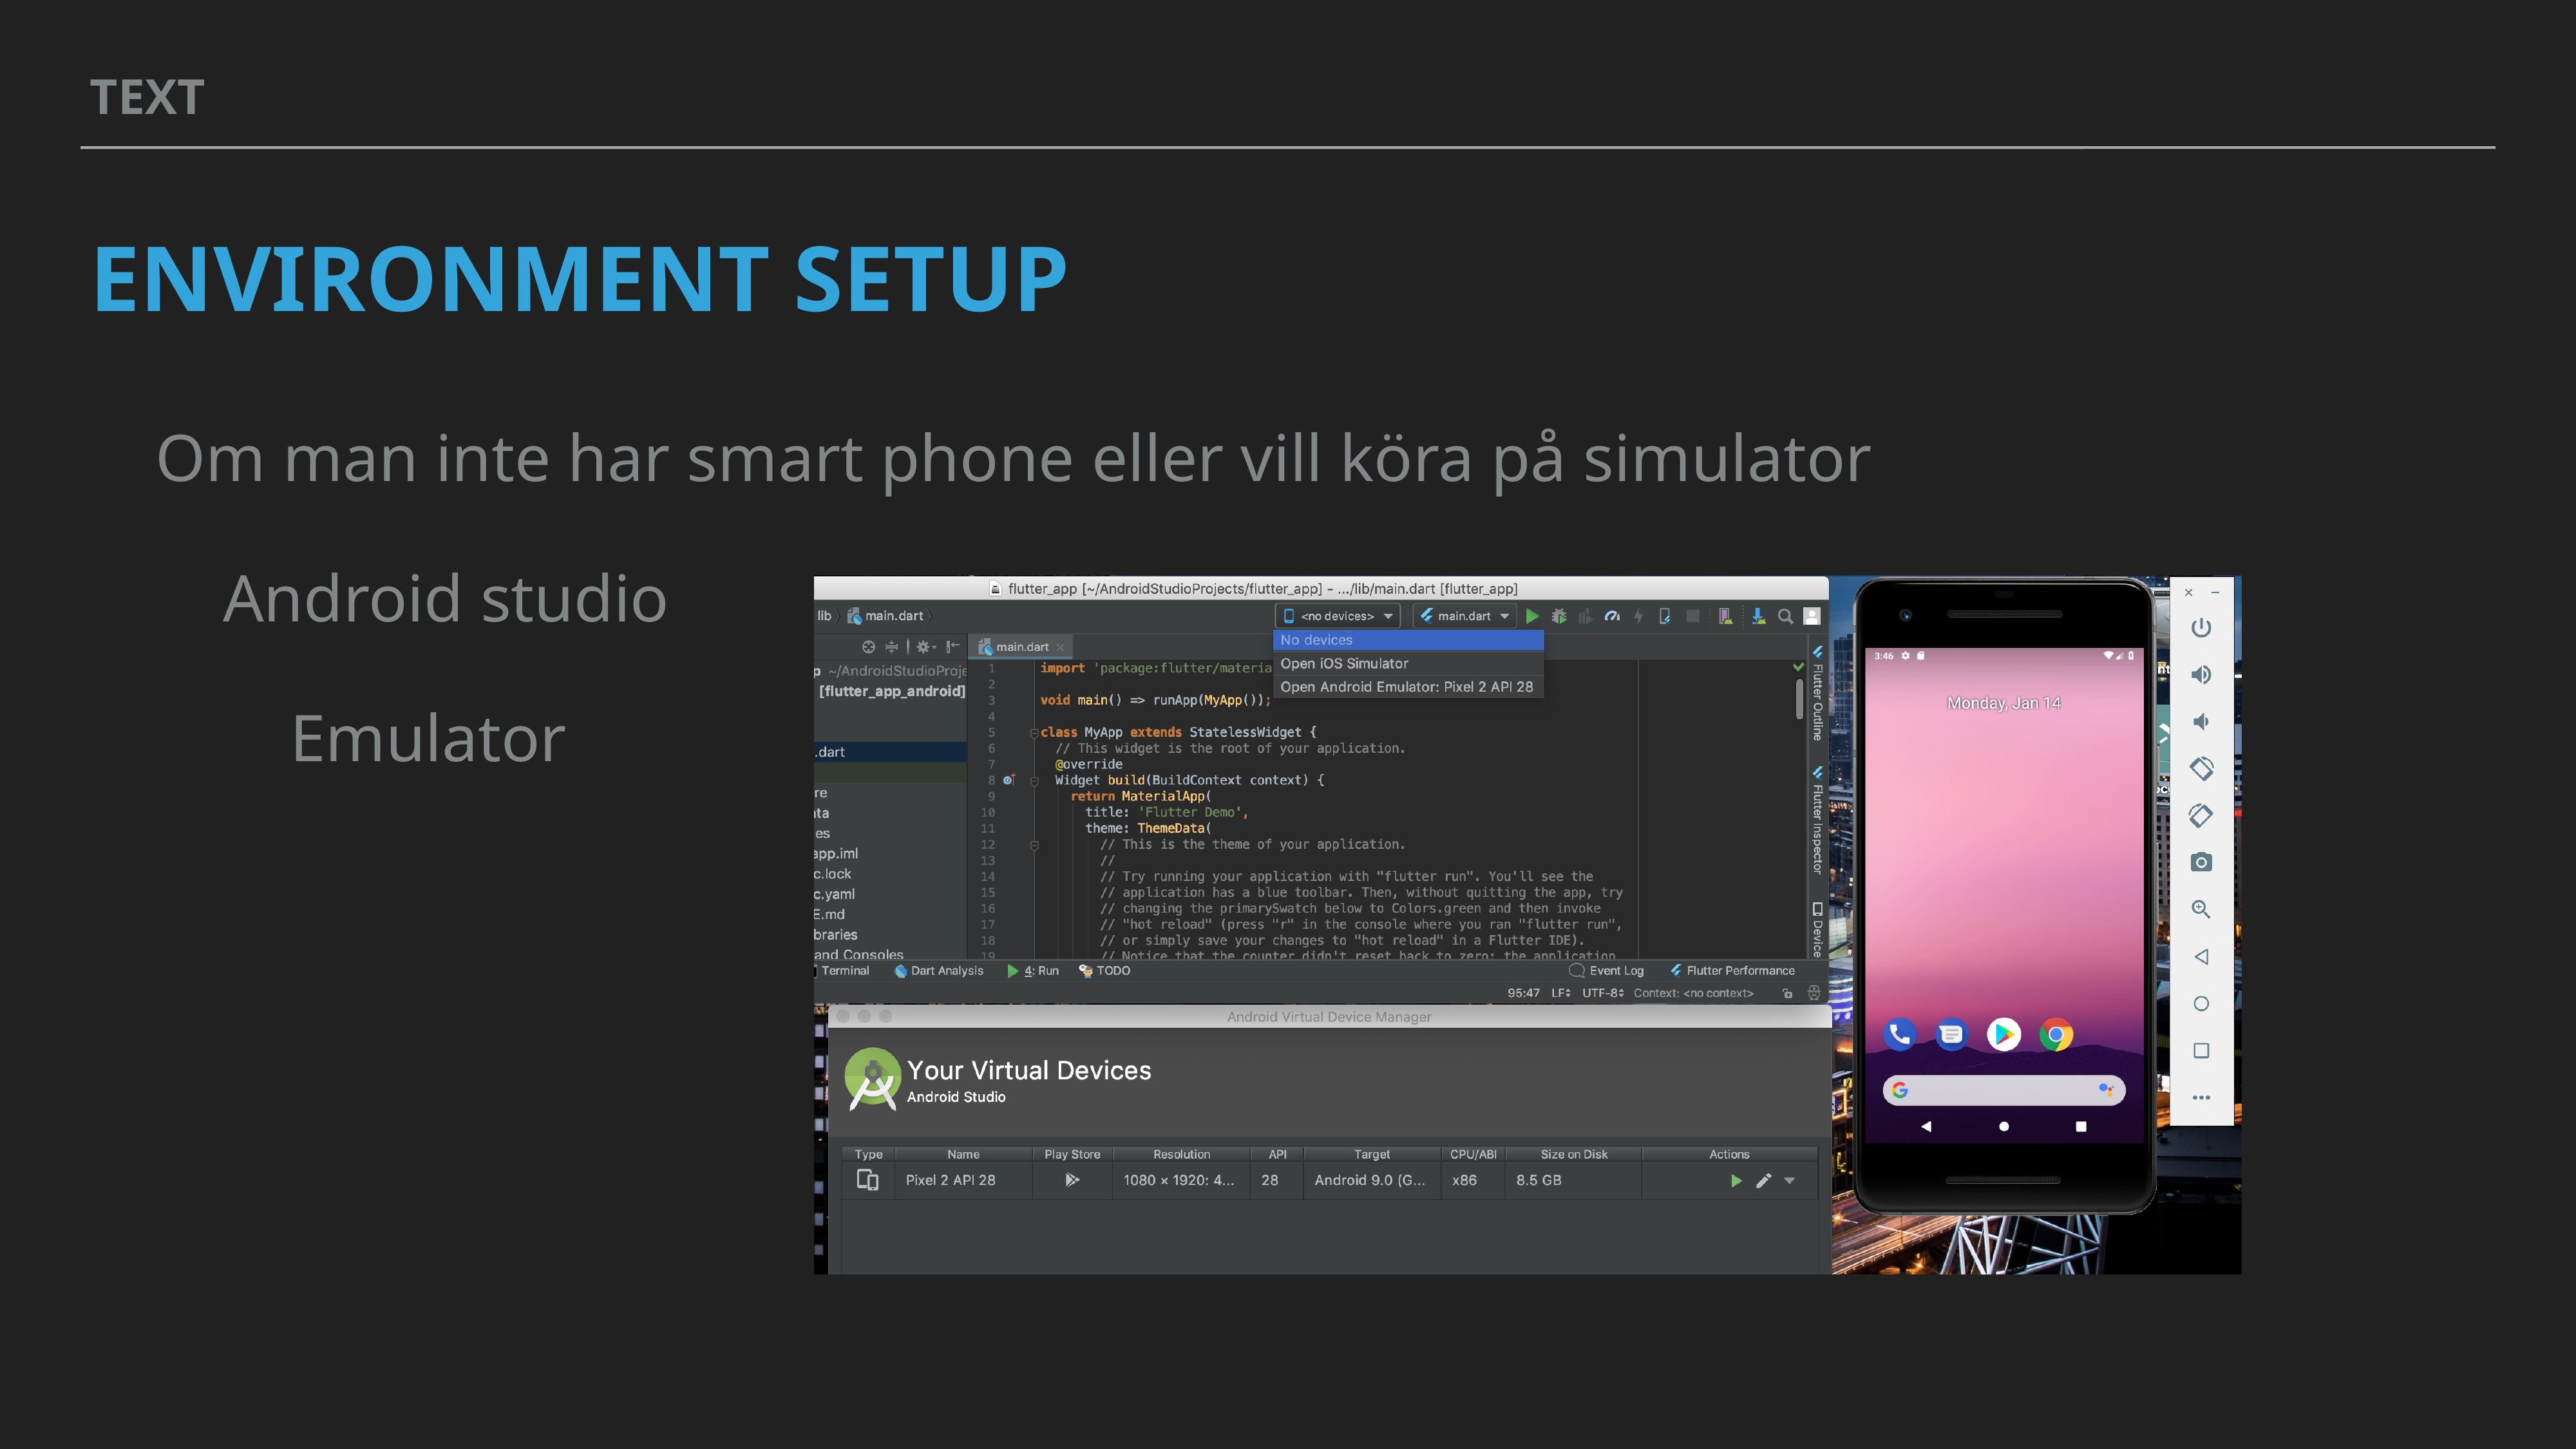

Environment Setup
Om man inte har smart phone eller vill köra på simulator
Android studio
Emulator